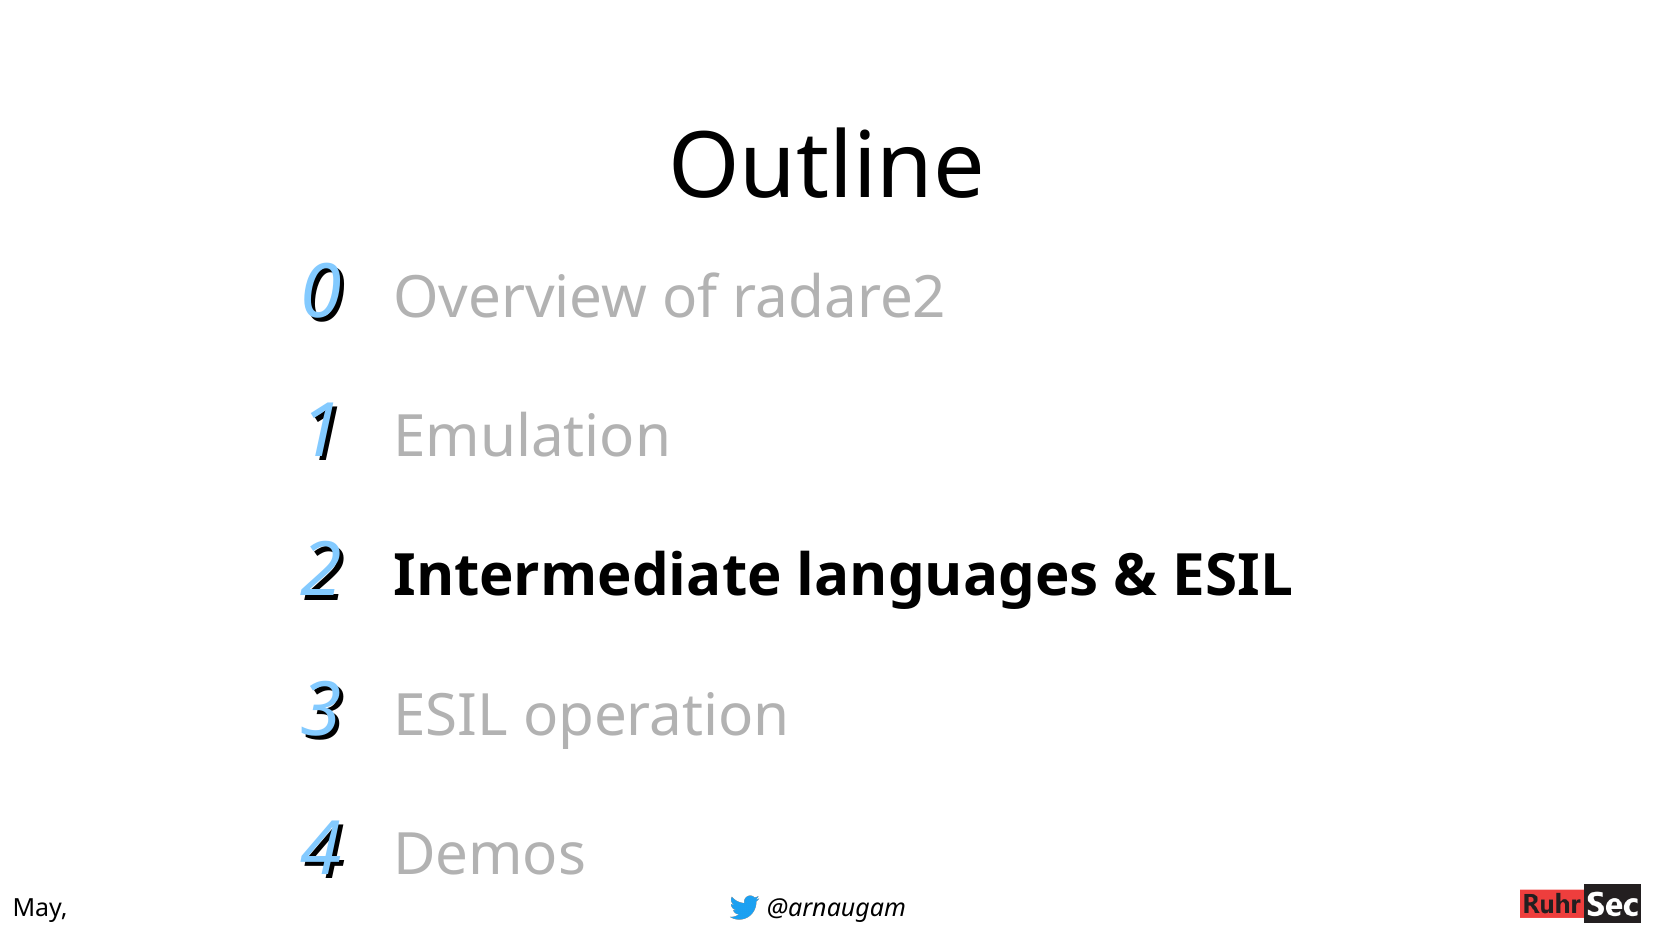

# Outline
0 Overview of radare2
1 Emulation
2 Intermediate languages & ESIL
3 ESIL operation
4 Demos